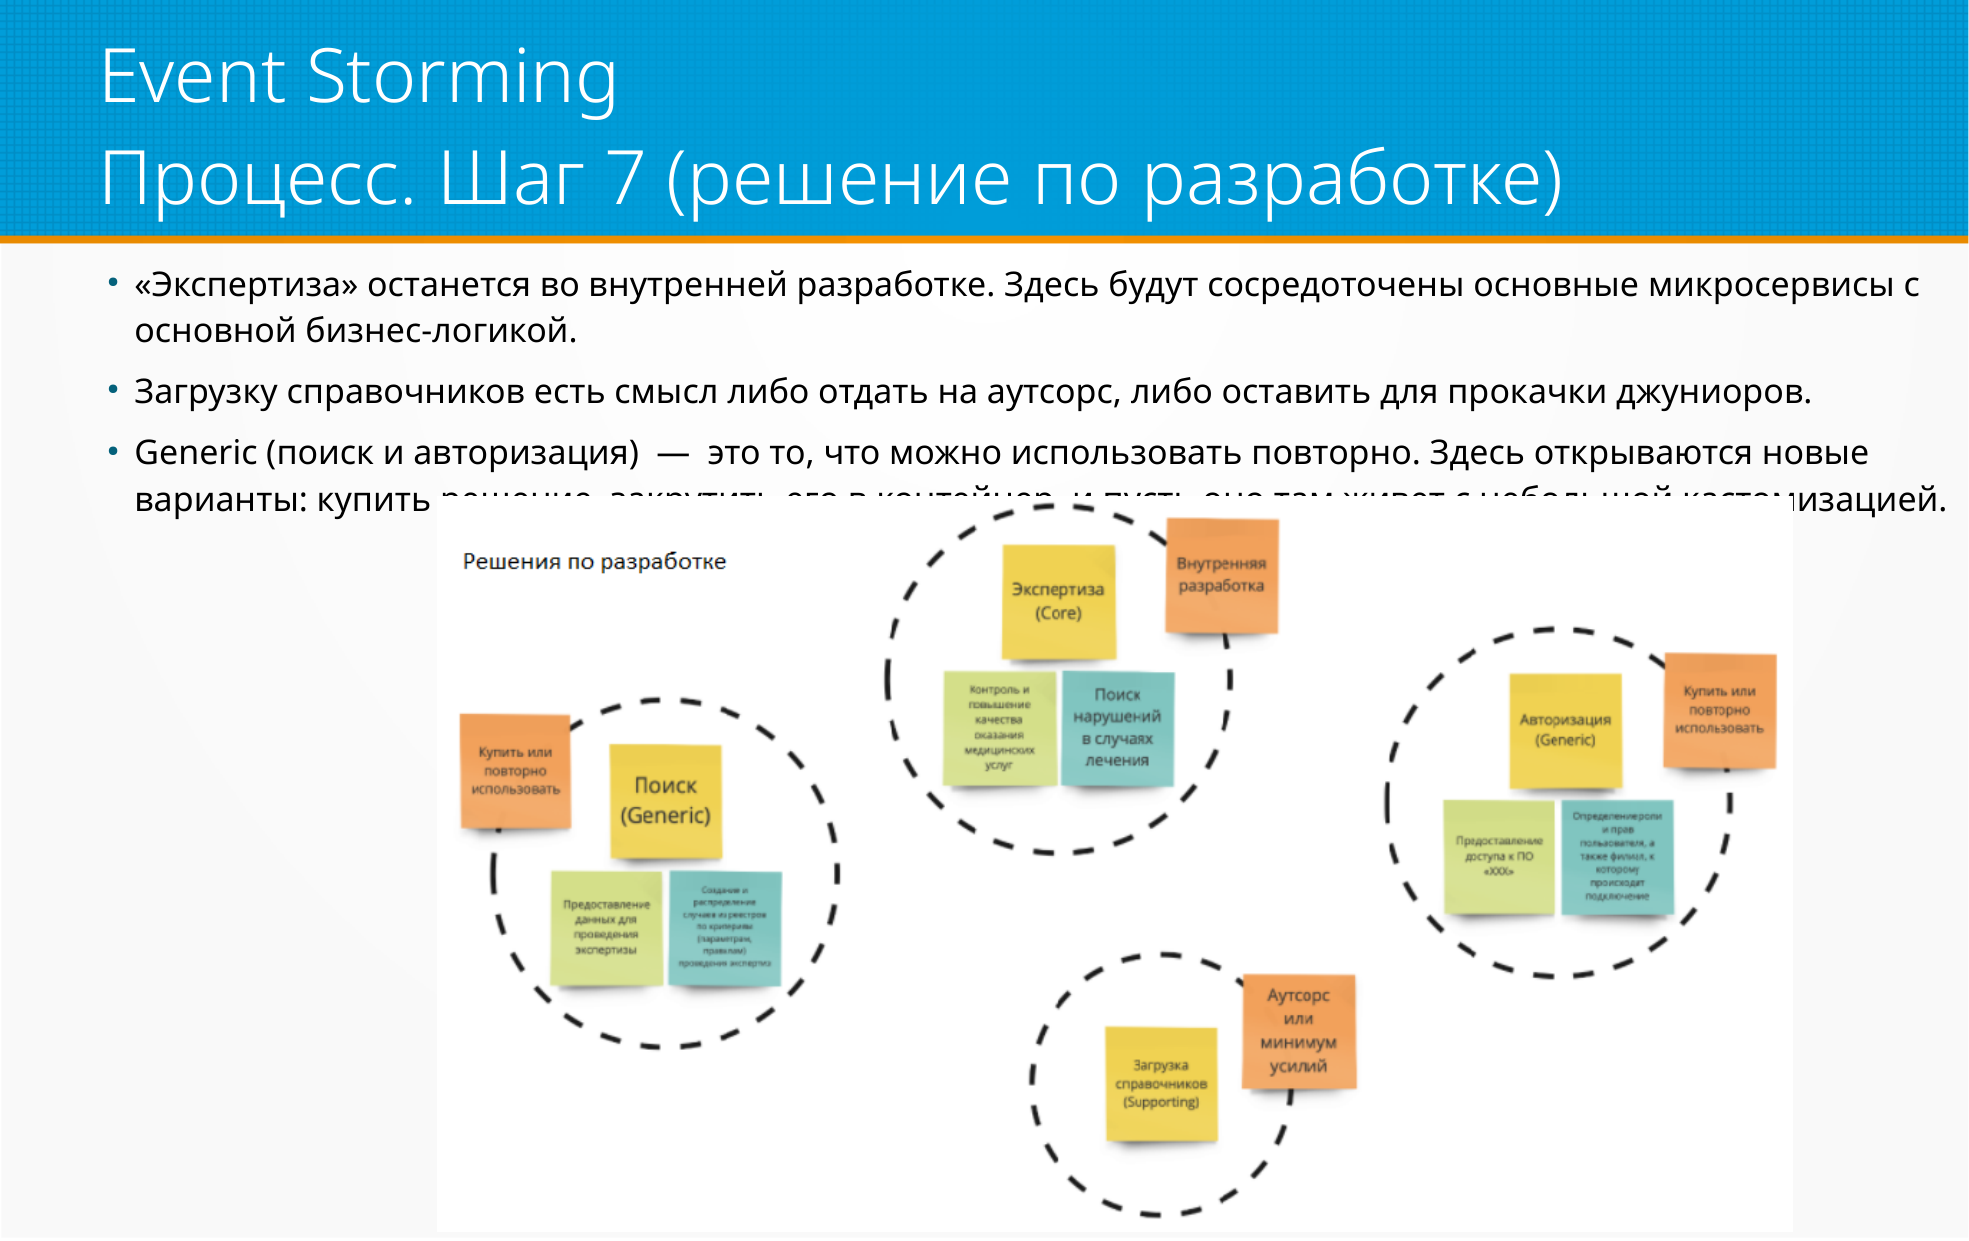

# Event Storming Процесс. Шаг 7 (решение по разработке)
«Экспертиза» останется во внутренней разработке. Здесь будут сосредоточены основные микросервисы с основной бизнес-логикой.
Загрузку справочников есть смысл либо отдать на аутсорс, либо оставить для прокачки джуниоров.
Generic (поиск и авторизация) — это то, что можно использовать повторно. Здесь открываются новые варианты: купить решение, закрутить его в контейнер, и пусть оно там живет с небольшой кастомизацией.